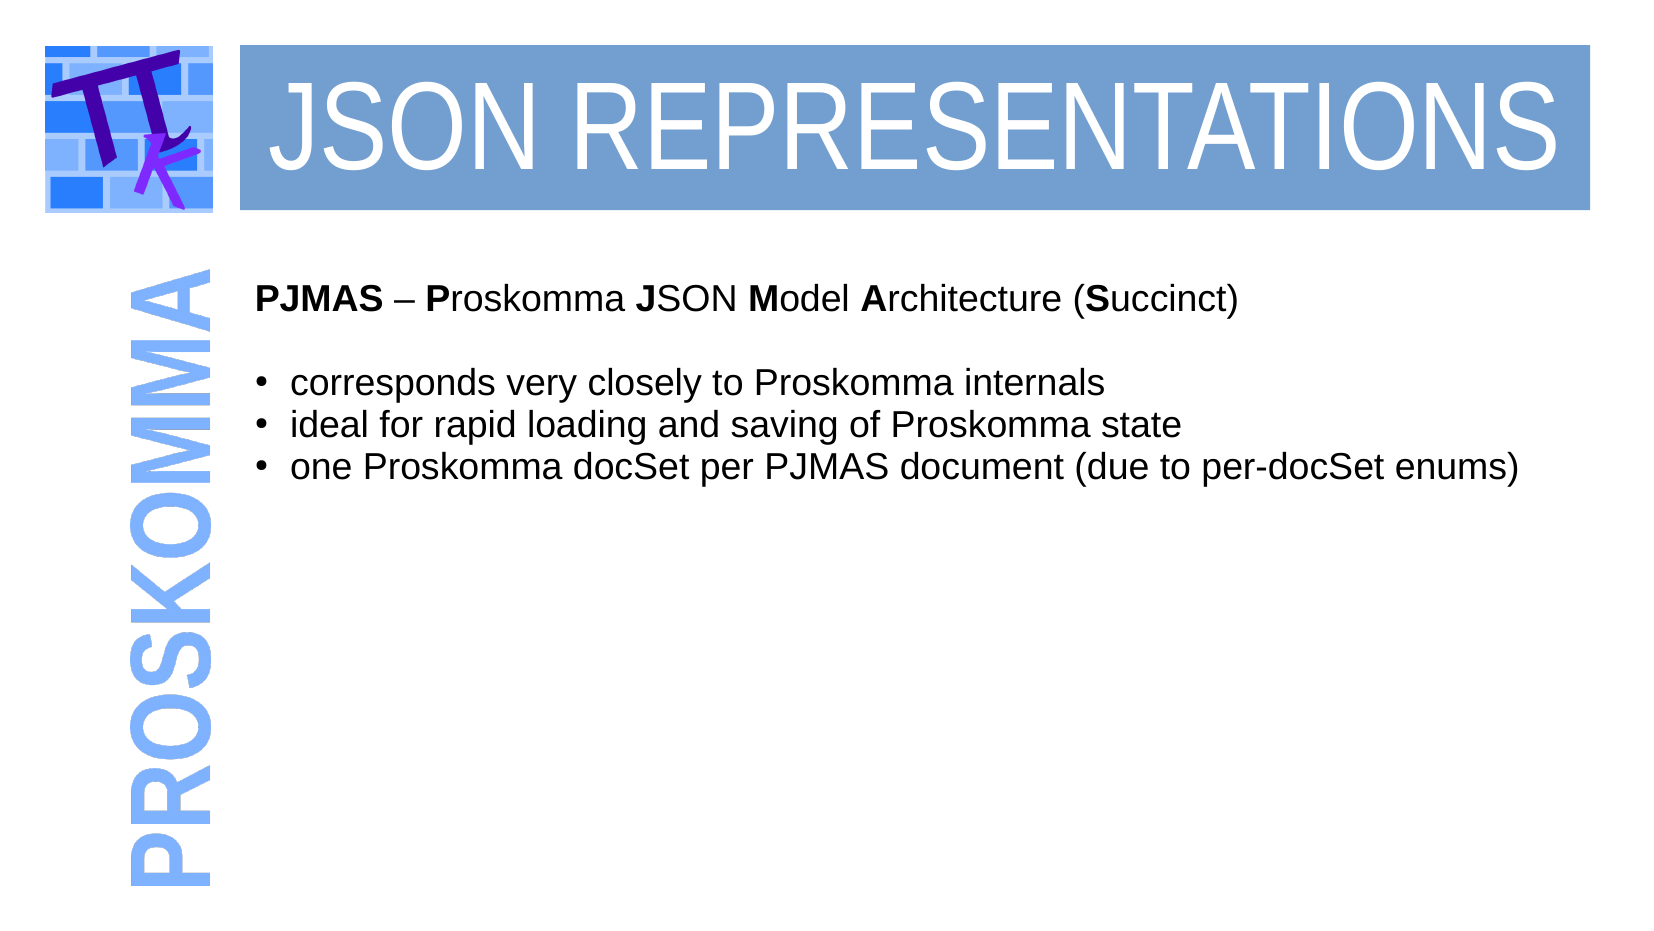

JSON REPRESENTATIONS
PJMAS – Proskomma JSON Model Architecture (Succinct)
corresponds very closely to Proskomma internals
ideal for rapid loading and saving of Proskomma state
one Proskomma docSet per PJMAS document (due to per-docSet enums)